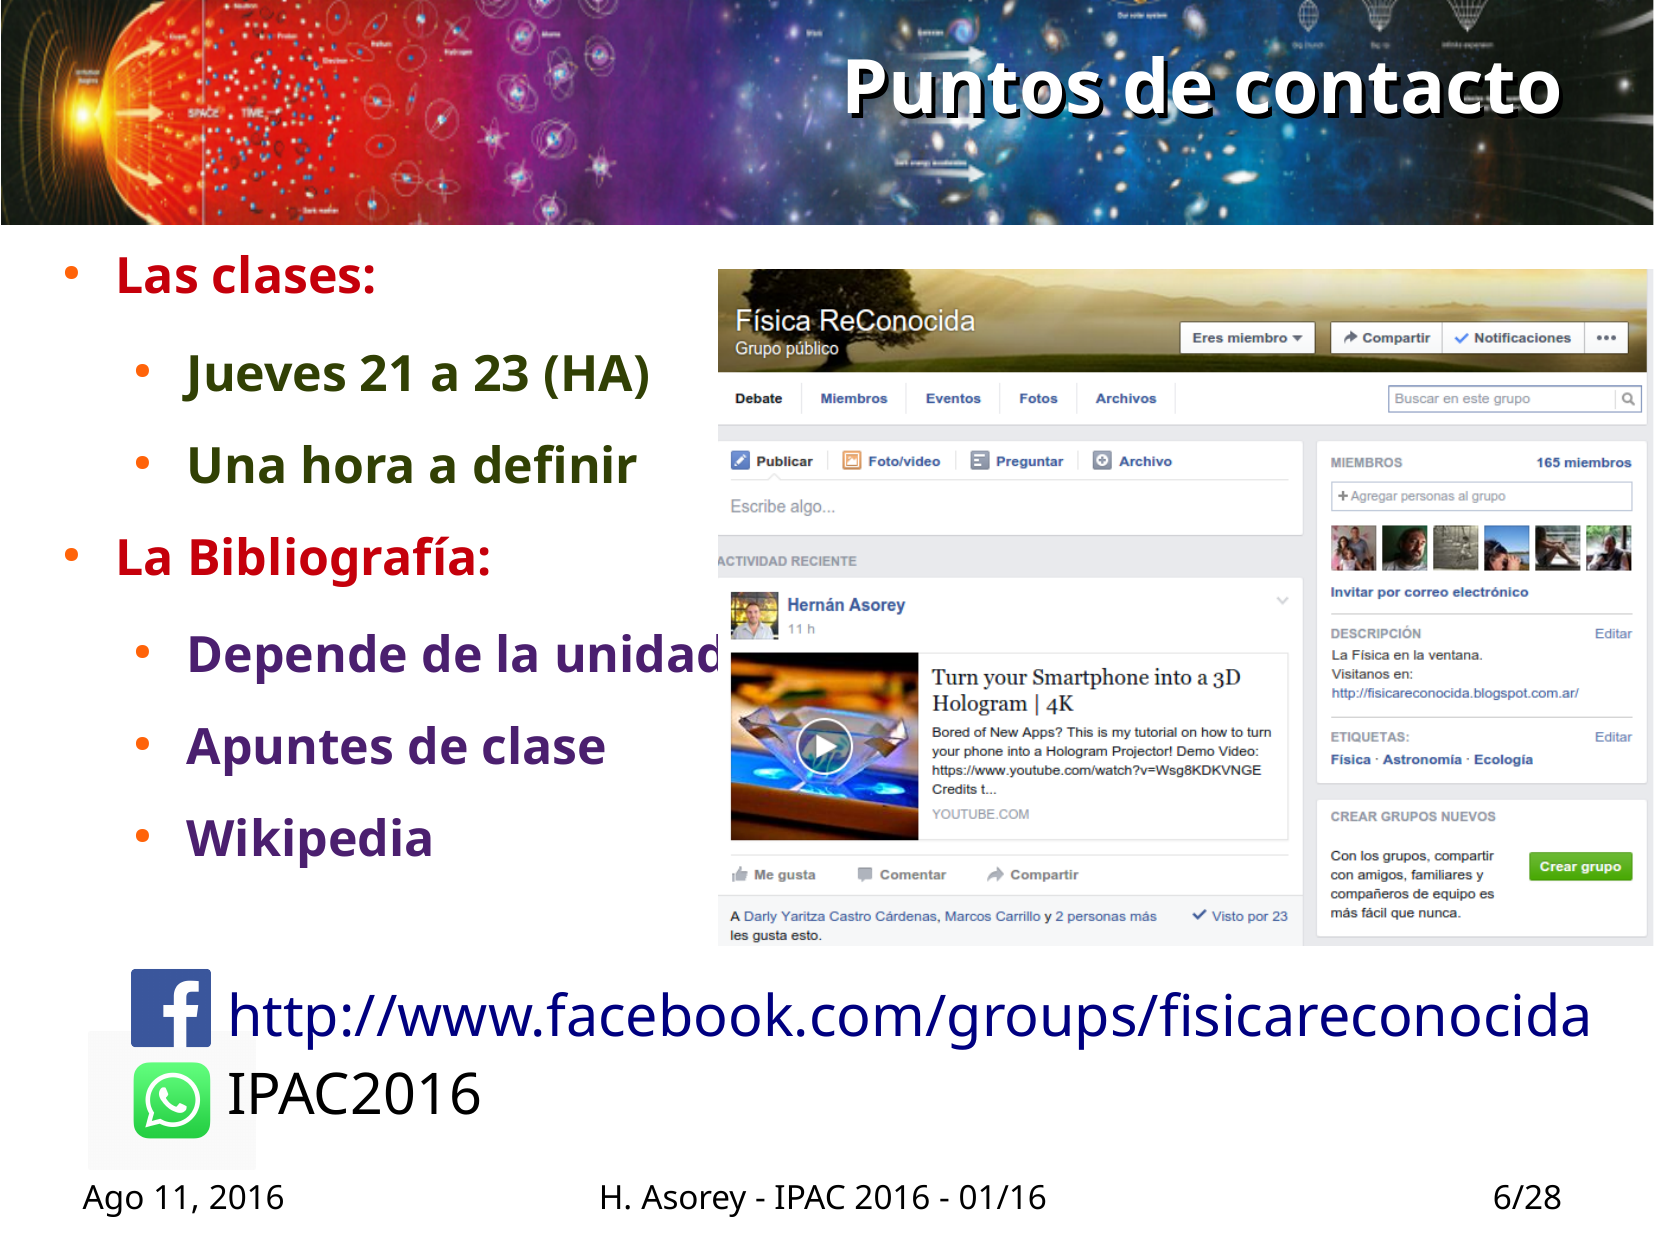

# Puntos de contacto
Las clases:
Jueves 21 a 23 (HA)
Una hora a definir
La Bibliografía:
Depende de la unidad
Apuntes de clase
Wikipedia
 http://www.facebook.com/groups/fisicareconocida
 IPAC2016
Ago 11, 2016
H. Asorey - IPAC 2016 - 01/16
6